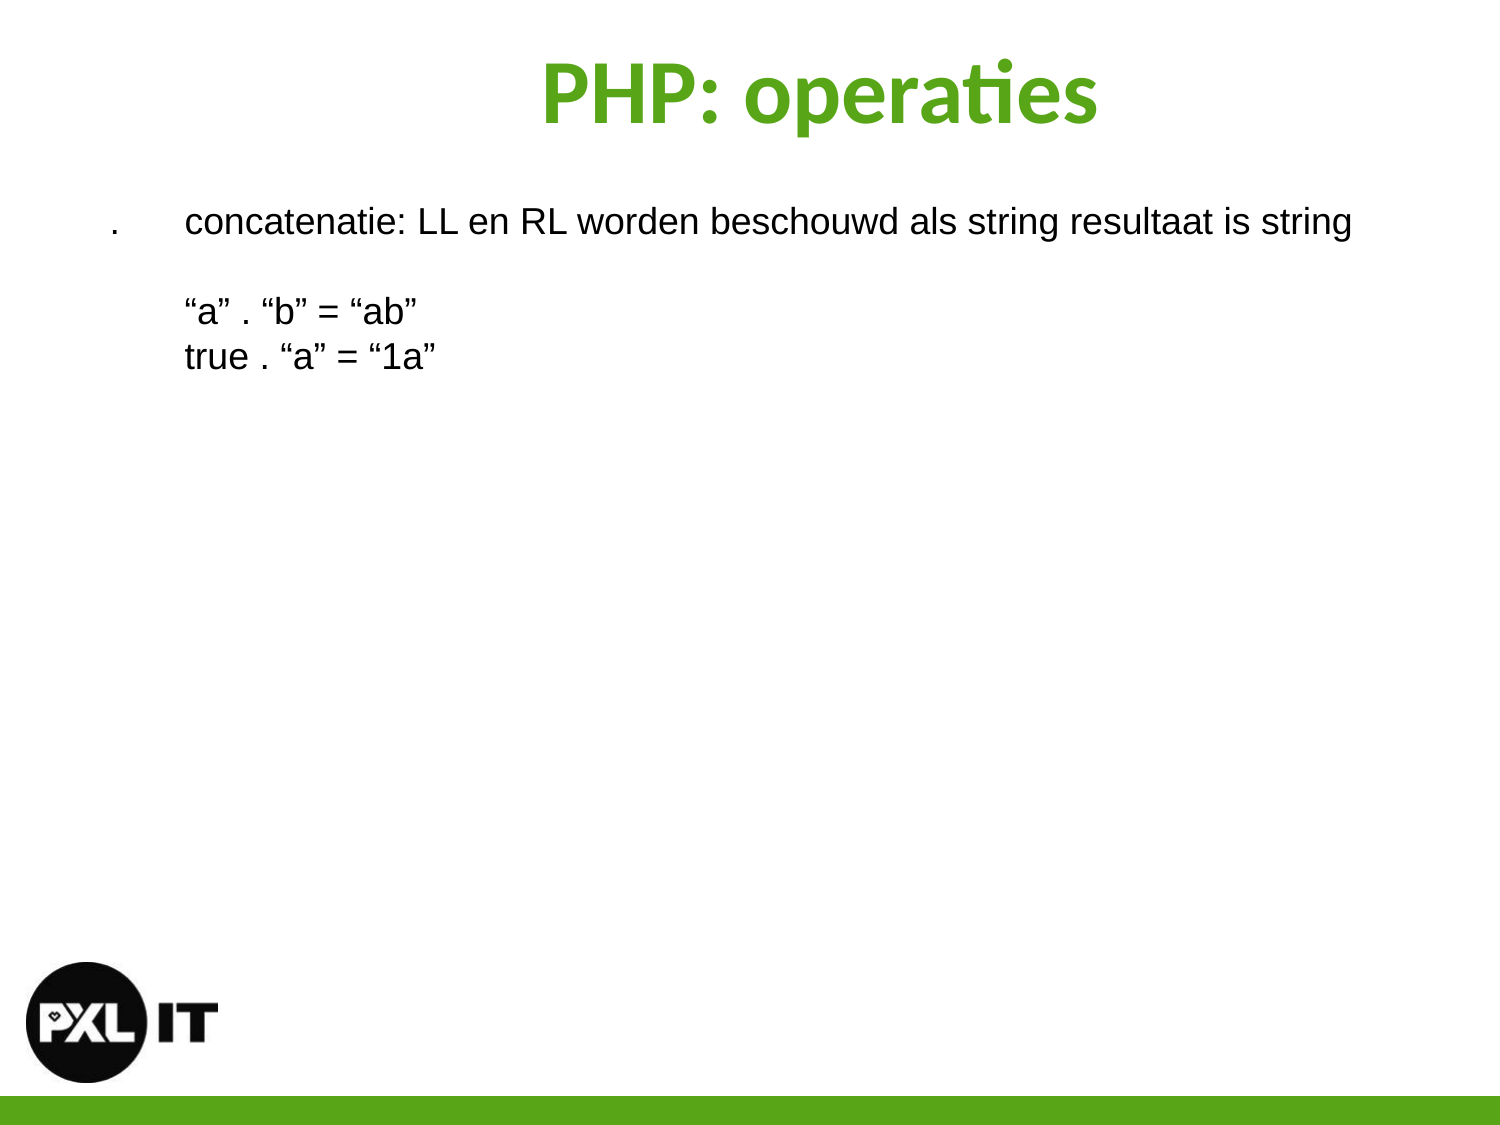

PHP: operaties
. 	concatenatie: LL en RL worden beschouwd als string resultaat is string
	“a” . “b” = “ab”
	true . “a” = “1a”